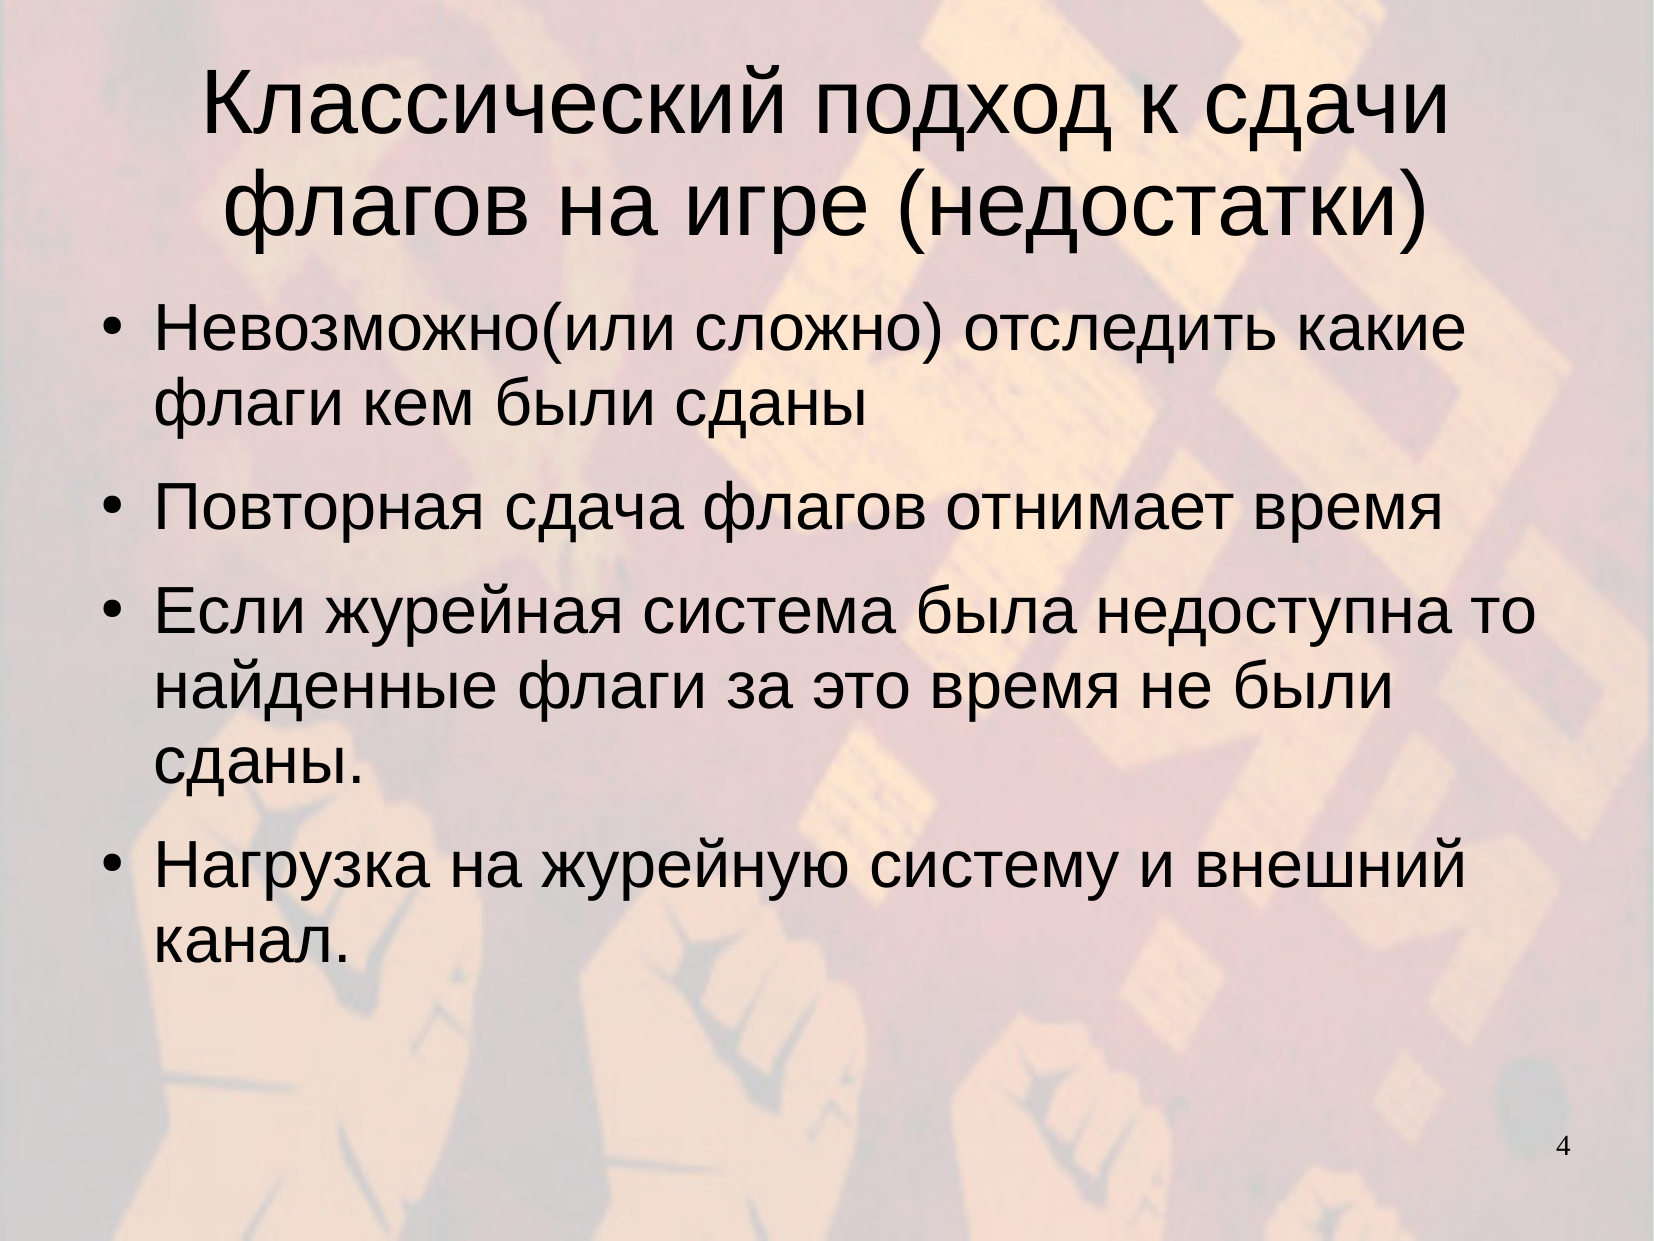

# Классический подход к сдачи флагов на игре (недостатки)
Невозможно(или сложно) отследить какие флаги кем были сданы
Повторная сдача флагов отнимает время
Если журейная система была недоступна то найденные флаги за это время не были сданы.
Нагрузка на журейную систему и внешний канал.
4